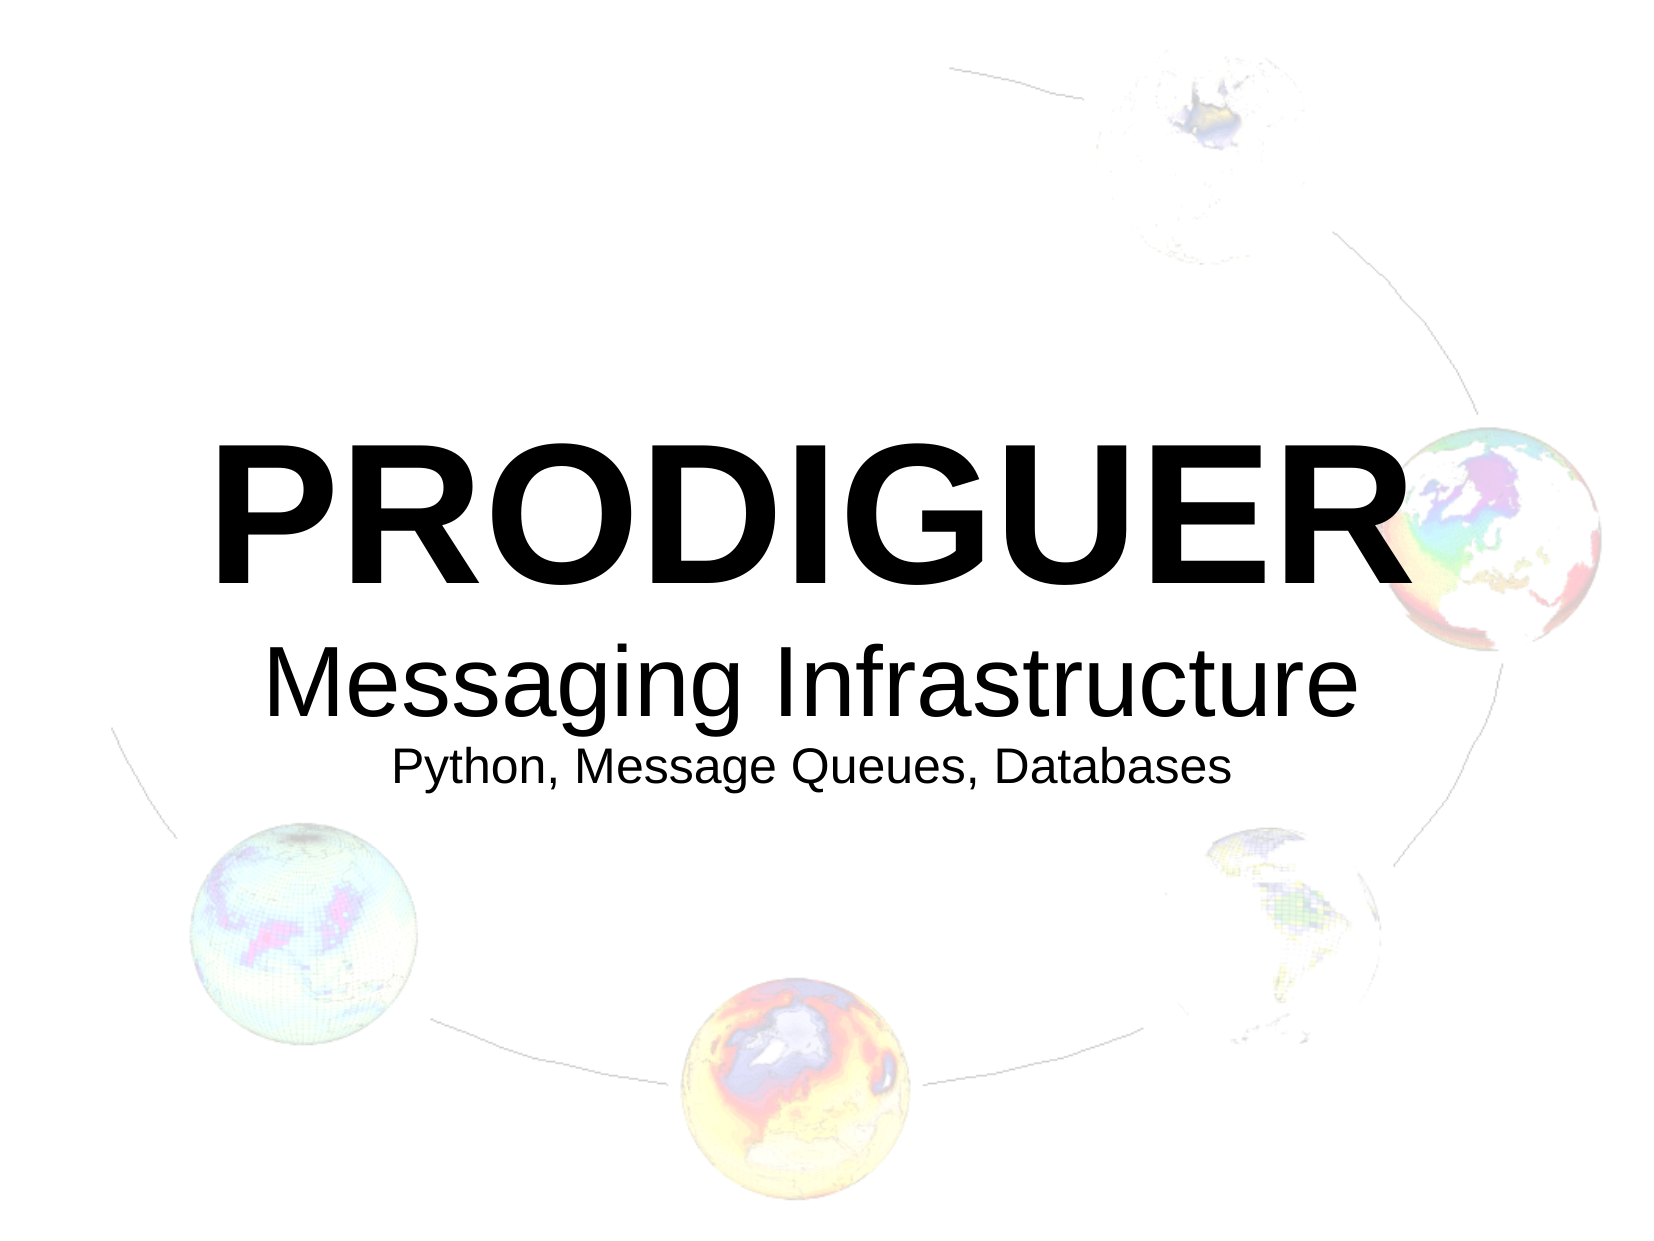

# PRODIGUER Messaging Infrastructure Python, Message Queues, Databases